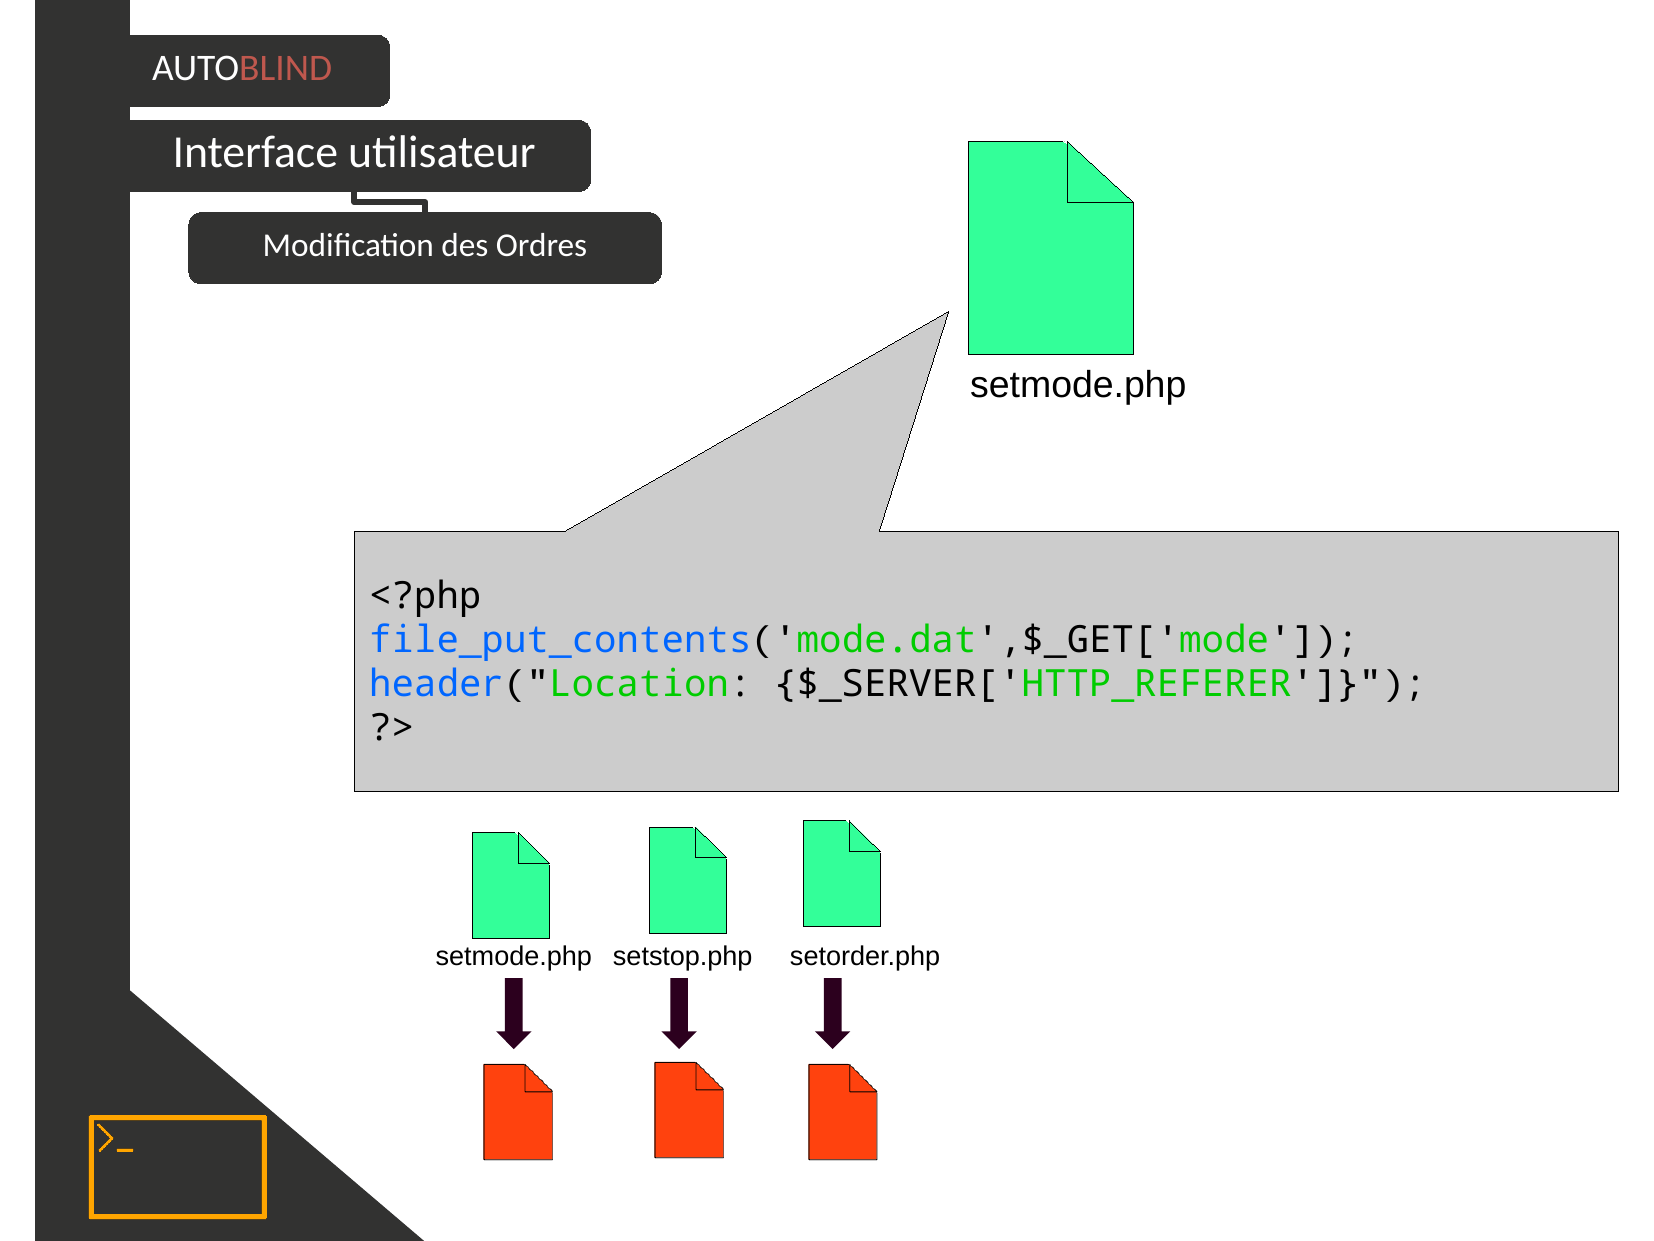

AUTOBLIND
Ordres
Interface utilisateur
Modification des Ordres
 setmode.php
<?php
file_put_contents('mode.dat',$_GET['mode']);
header("Location: {$_SERVER['HTTP_REFERER']}");
?>
 setmode.php
 setstop.php
 setorder.php